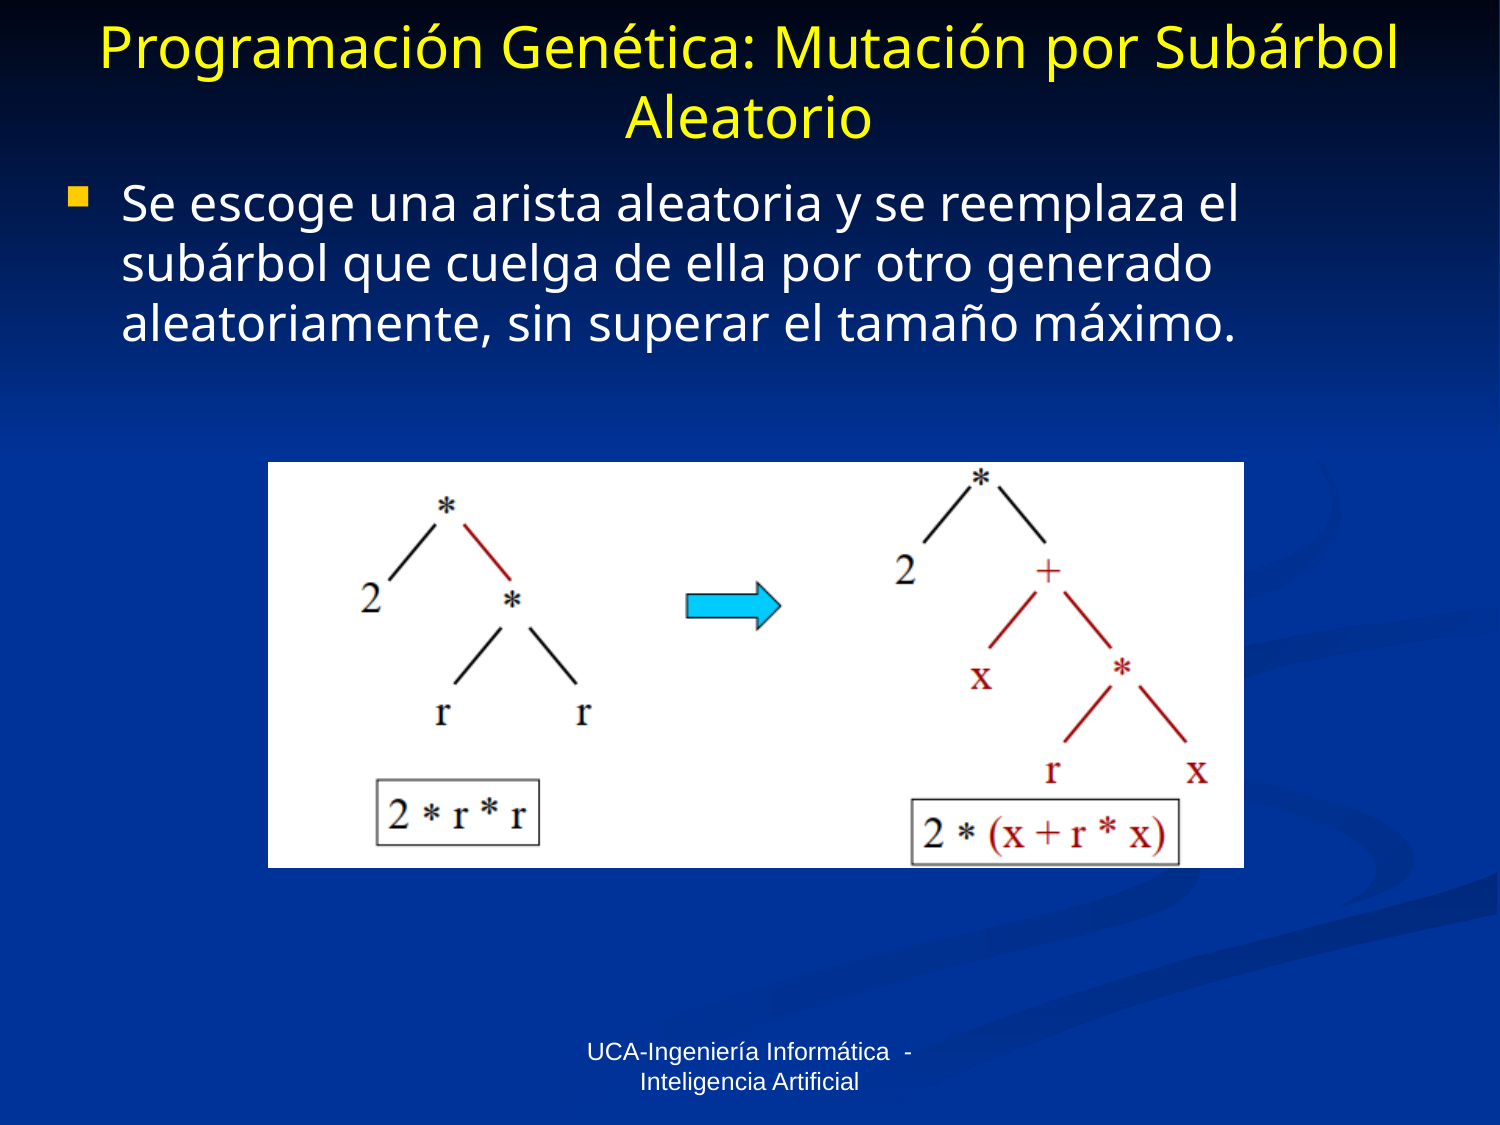

# Programación Genética: Mutación por Subárbol Aleatorio
Se escoge una arista aleatoria y se reemplaza el subárbol que cuelga de ella por otro generado aleatoriamente, sin superar el tamaño máximo.
UCA-Ingeniería Informática - Inteligencia Artificial